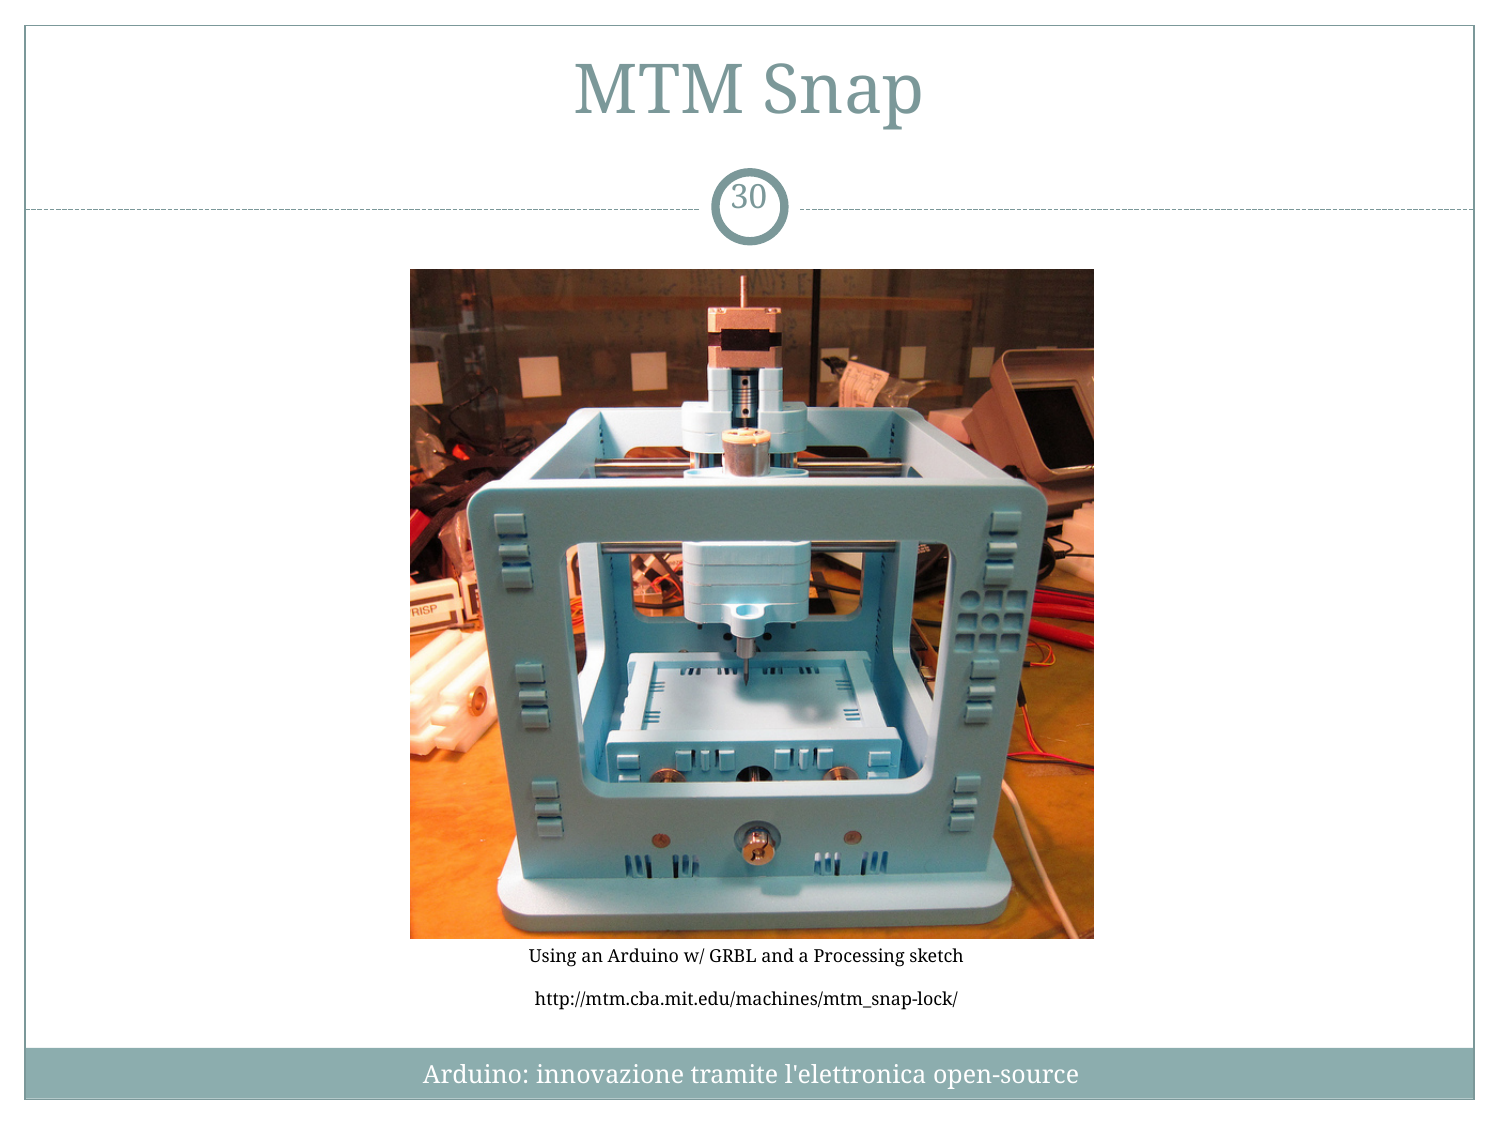

# MTM Snap
Using an Arduino w/ GRBL and a Processing sketch
http://mtm.cba.mit.edu/machines/mtm_snap-lock/
Arduino: innovazione tramite l'elettronica open-source